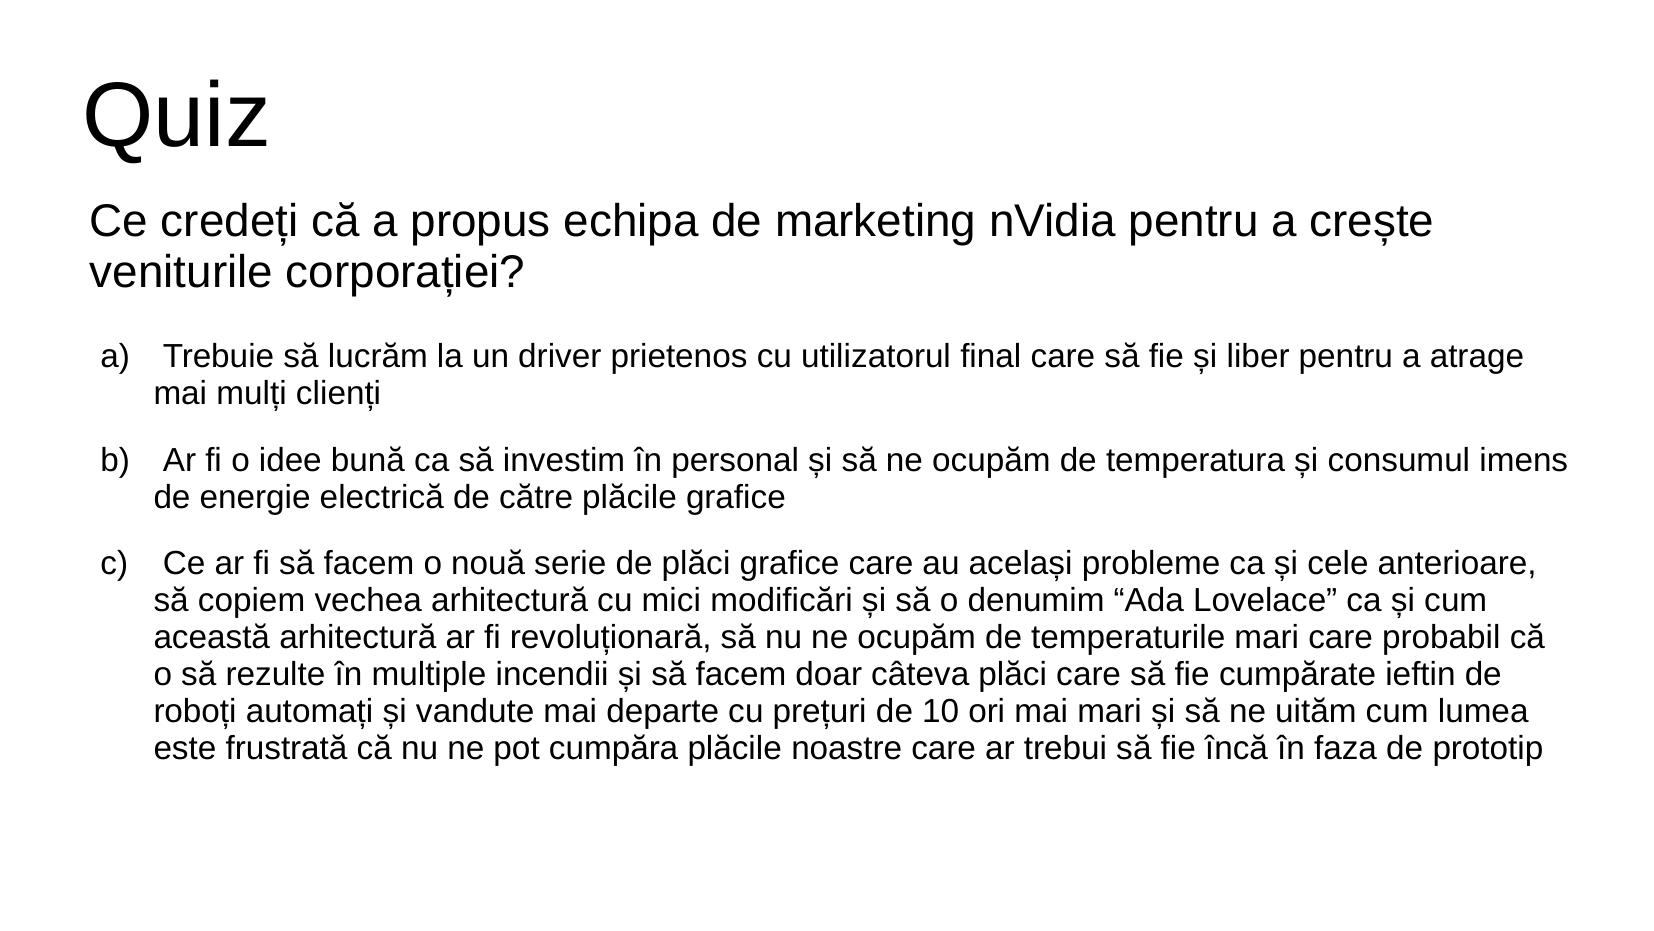

# Quiz
Ce credeți că a propus echipa de marketing nVidia pentru a crește veniturile corporației?
 Trebuie să lucrăm la un driver prietenos cu utilizatorul final care să fie și liber pentru a atrage mai mulți clienți
 Ar fi o idee bună ca să investim în personal și să ne ocupăm de temperatura și consumul imens de energie electrică de către plăcile grafice
 Ce ar fi să facem o nouă serie de plăci grafice care au același probleme ca și cele anterioare, să copiem vechea arhitectură cu mici modificări și să o denumim “Ada Lovelace” ca și cum această arhitectură ar fi revoluționară, să nu ne ocupăm de temperaturile mari care probabil că o să rezulte în multiple incendii și să facem doar câteva plăci care să fie cumpărate ieftin de roboți automați și vandute mai departe cu prețuri de 10 ori mai mari și să ne uităm cum lumea este frustrată că nu ne pot cumpăra plăcile noastre care ar trebui să fie încă în faza de prototip